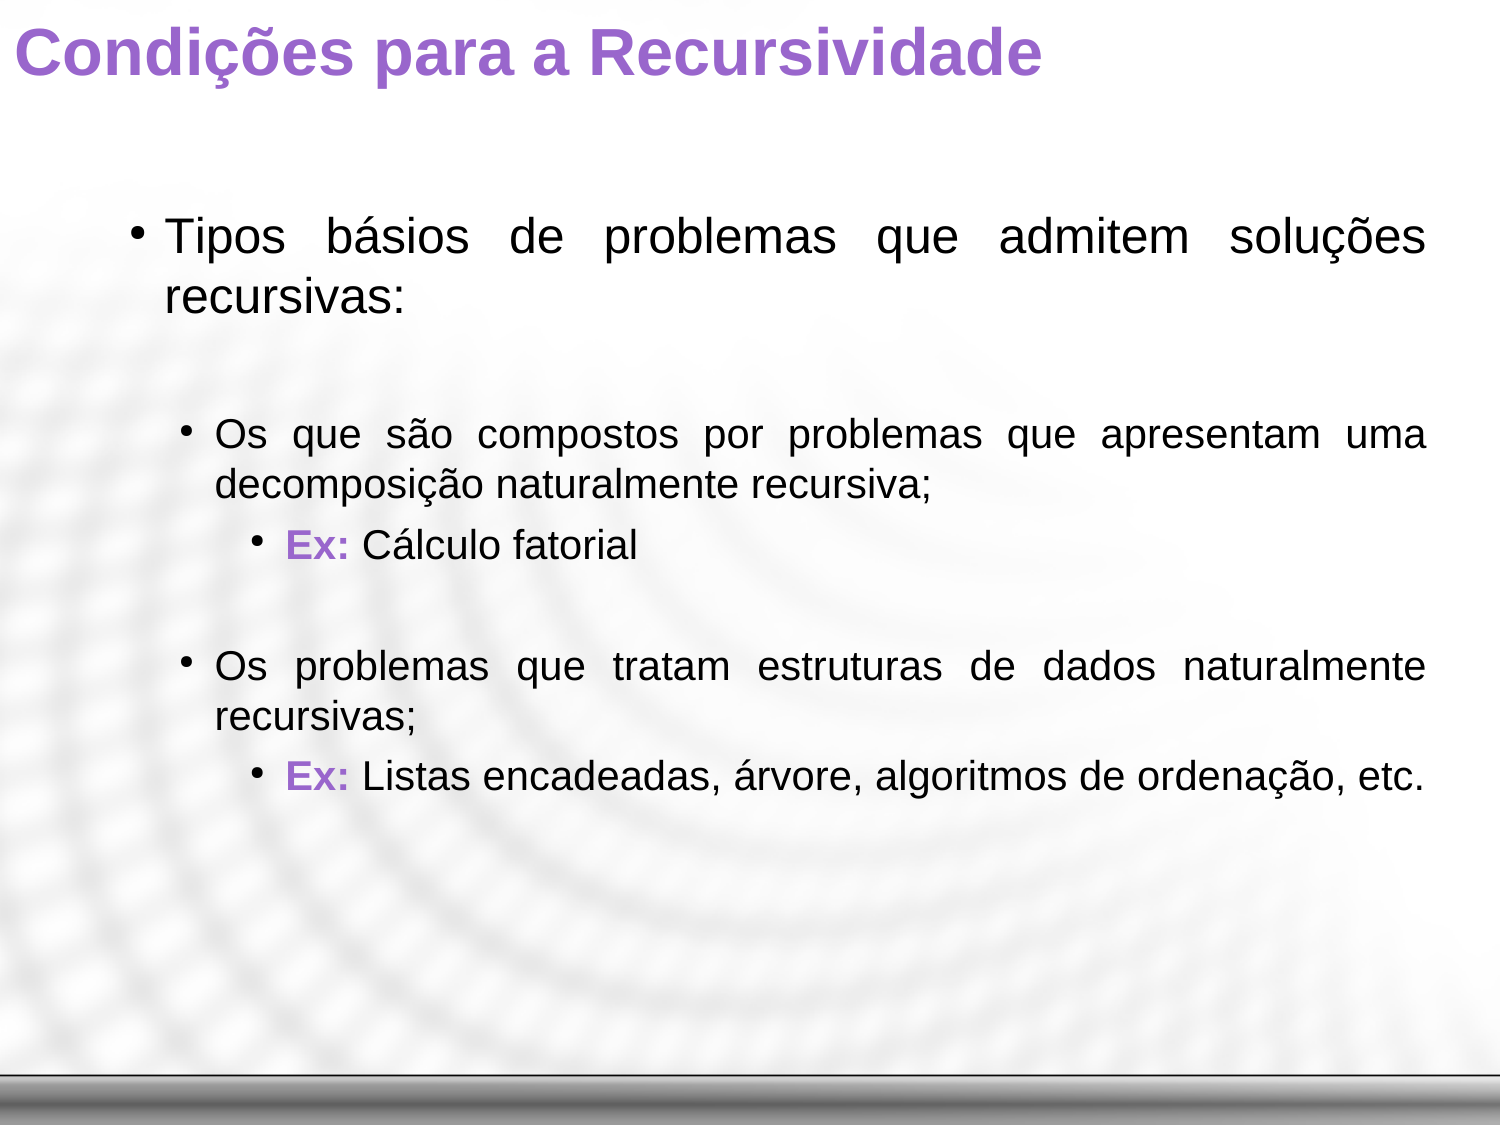

# Condições para a Recursividade
Tipos básios de problemas que admitem soluções recursivas:
Os que são compostos por problemas que apresentam uma decomposição naturalmente recursiva;
Ex: Cálculo fatorial
Os problemas que tratam estruturas de dados naturalmente recursivas;
Ex: Listas encadeadas, árvore, algoritmos de ordenação, etc.